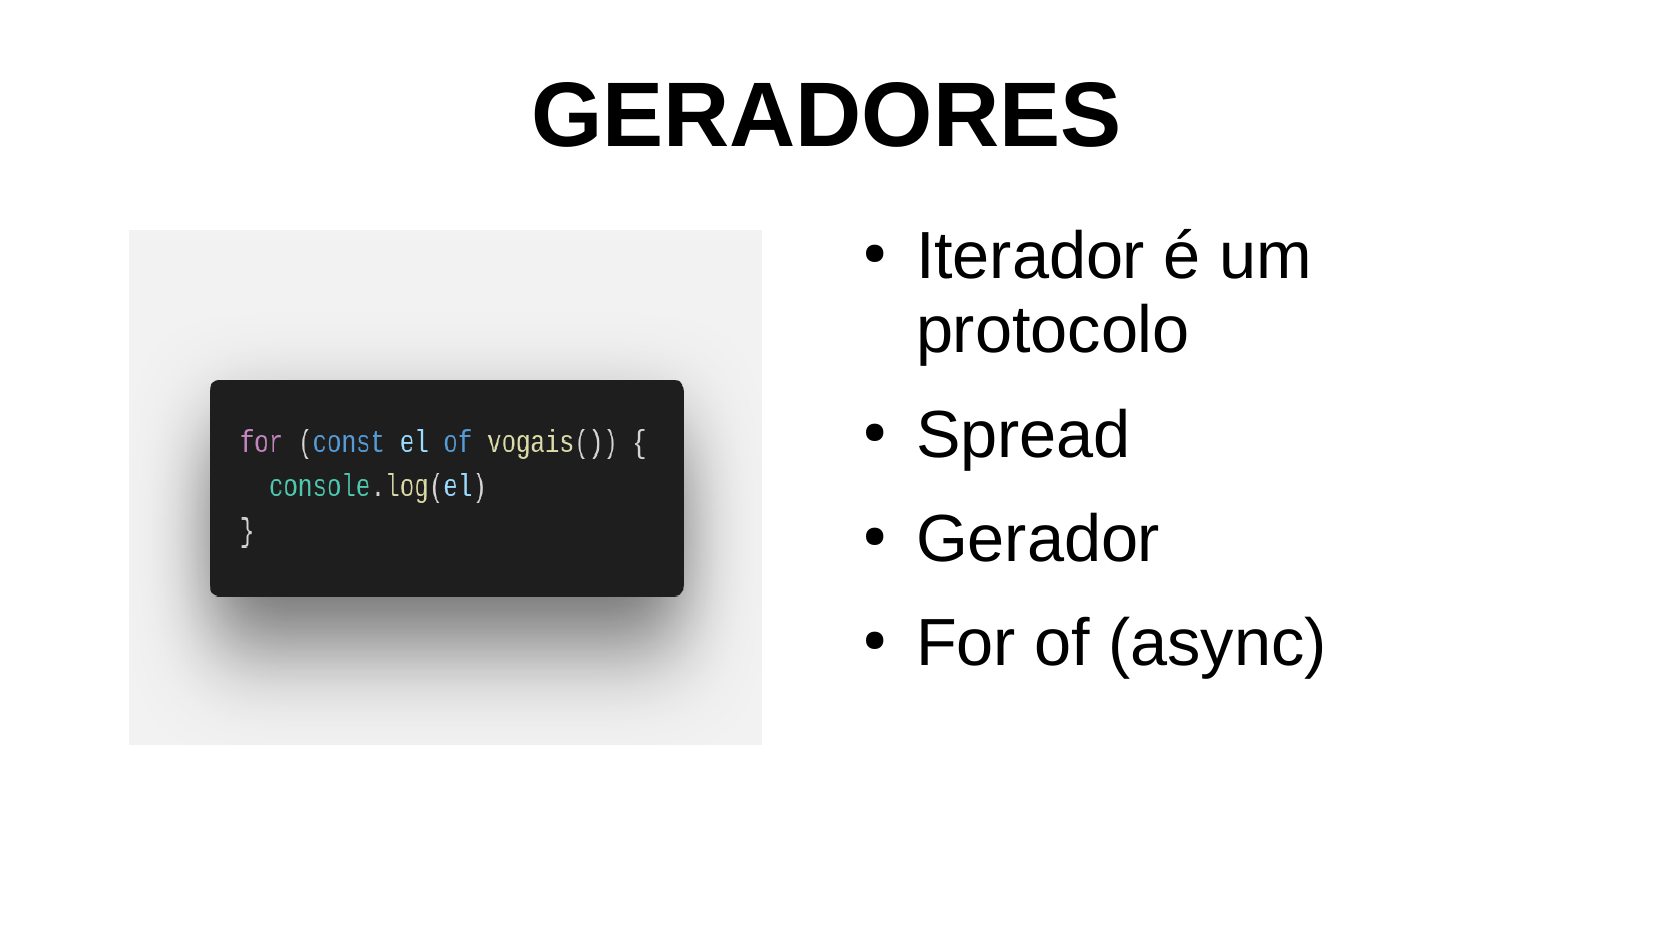

# GERADORES
Iterador é um protocolo
Spread
Gerador
For of (async)